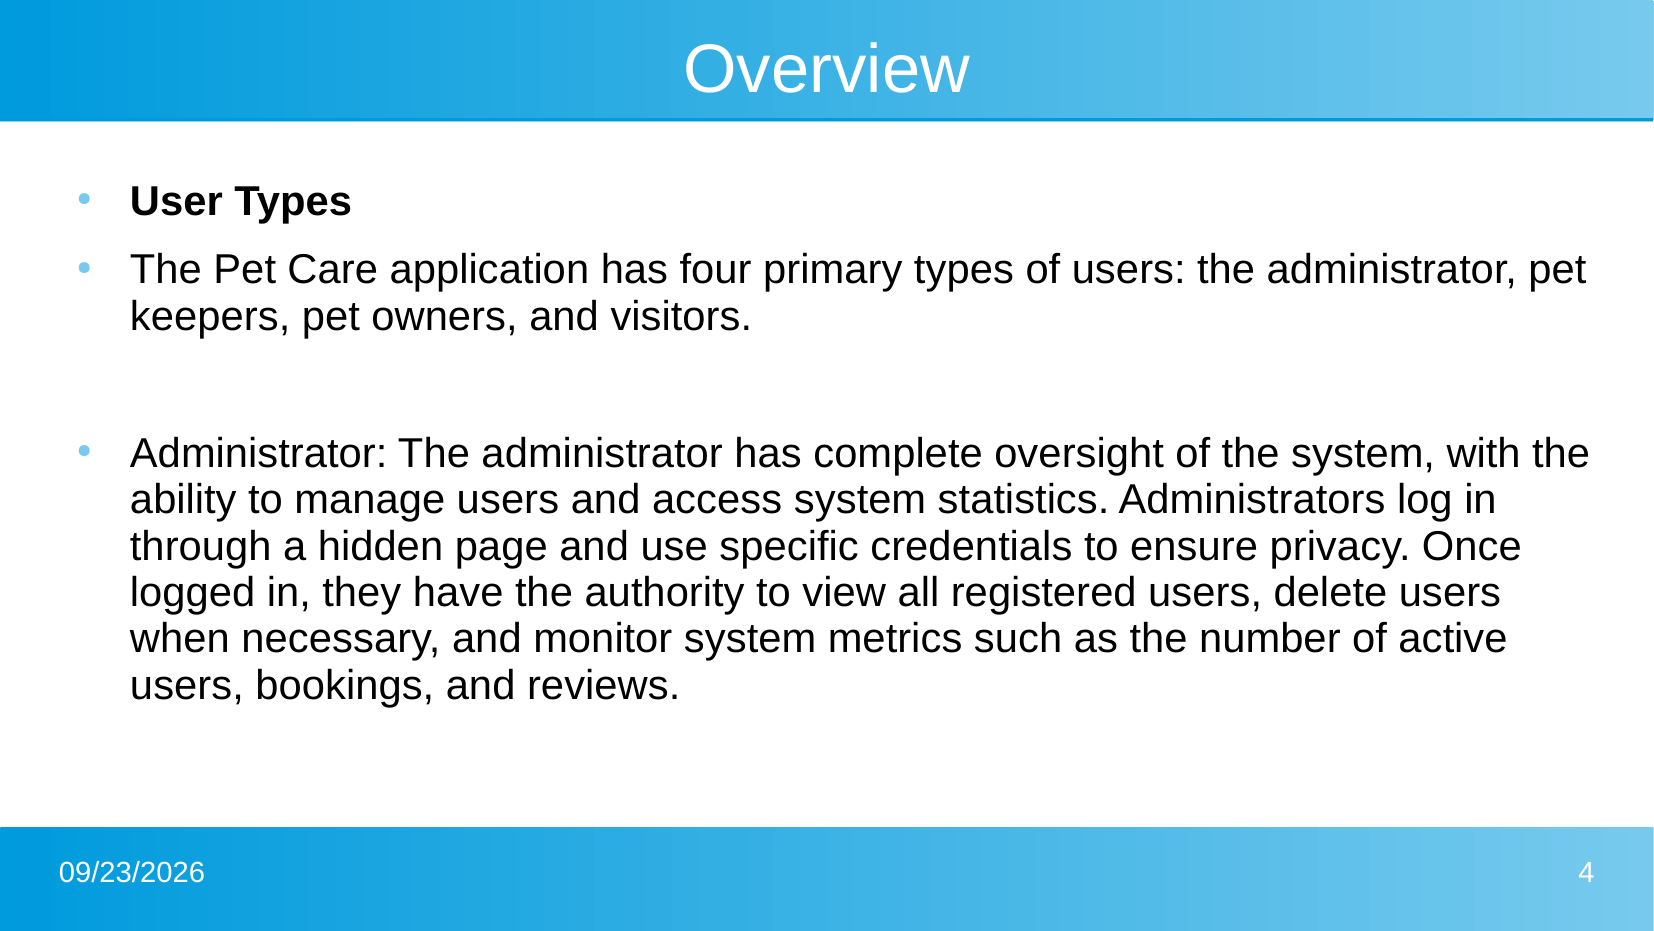

# Overview
User Types
The Pet Care application has four primary types of users: the administrator, pet keepers, pet owners, and visitors.
Administrator: The administrator has complete oversight of the system, with the ability to manage users and access system statistics. Administrators log in through a hidden page and use specific credentials to ensure privacy. Once logged in, they have the authority to view all registered users, delete users when necessary, and monitor system metrics such as the number of active users, bookings, and reviews.
4